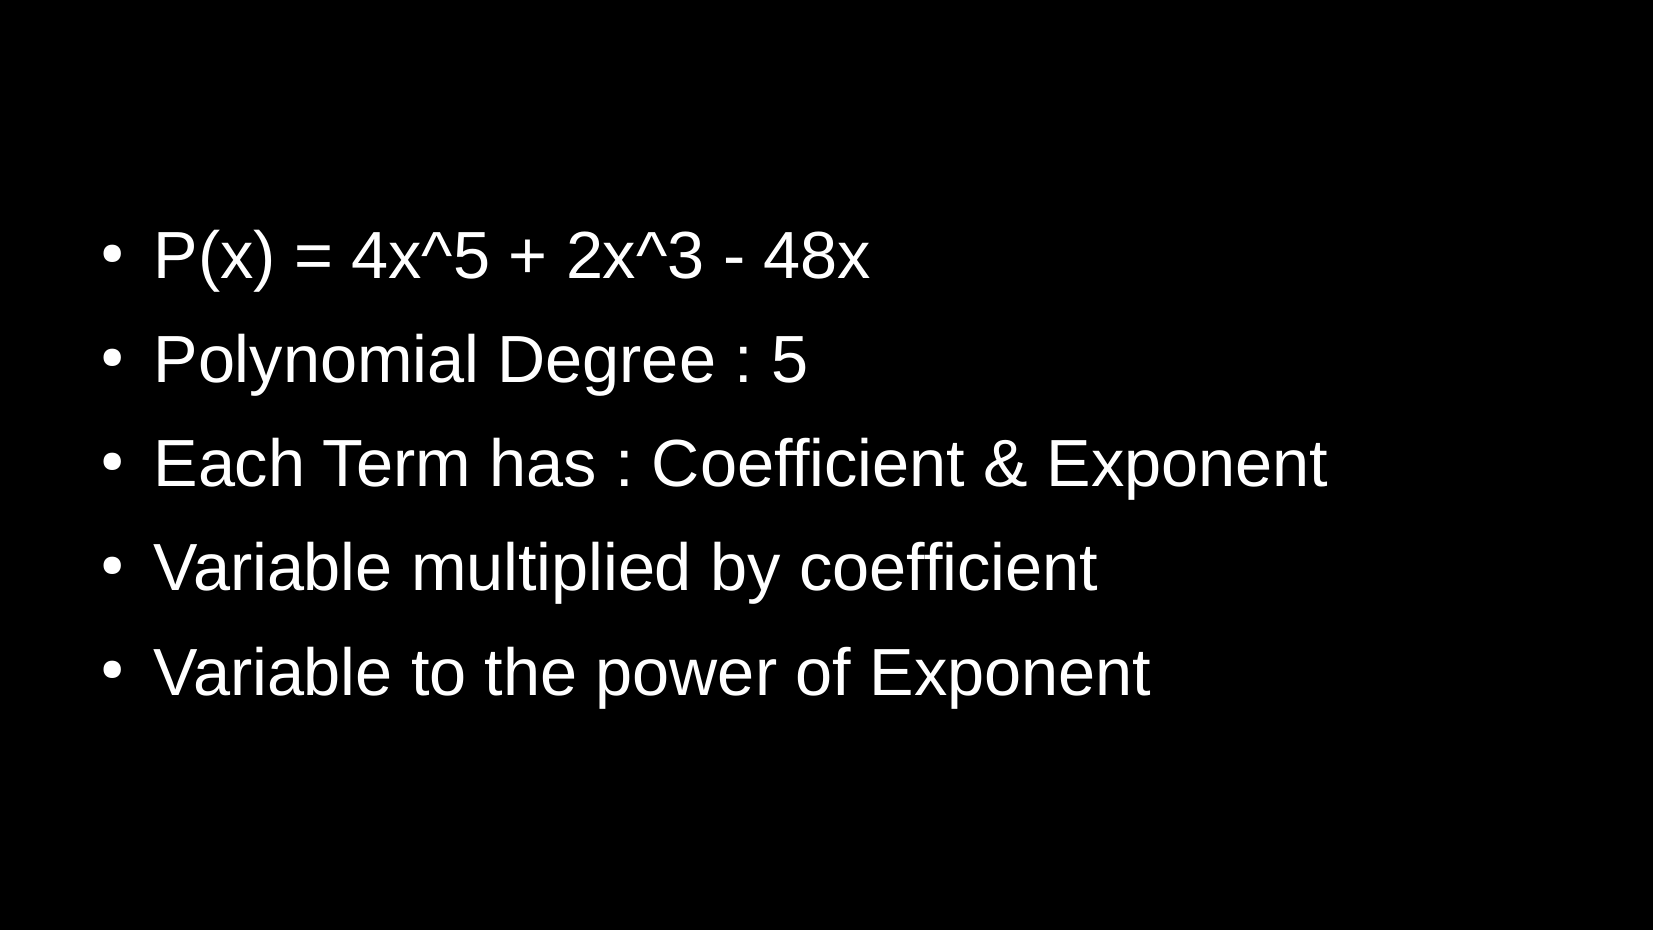

# P(x) = 4x^5 + 2x^3 - 48x
Polynomial Degree : 5
Each Term has : Coefficient & Exponent
Variable multiplied by coefficient
Variable to the power of Exponent